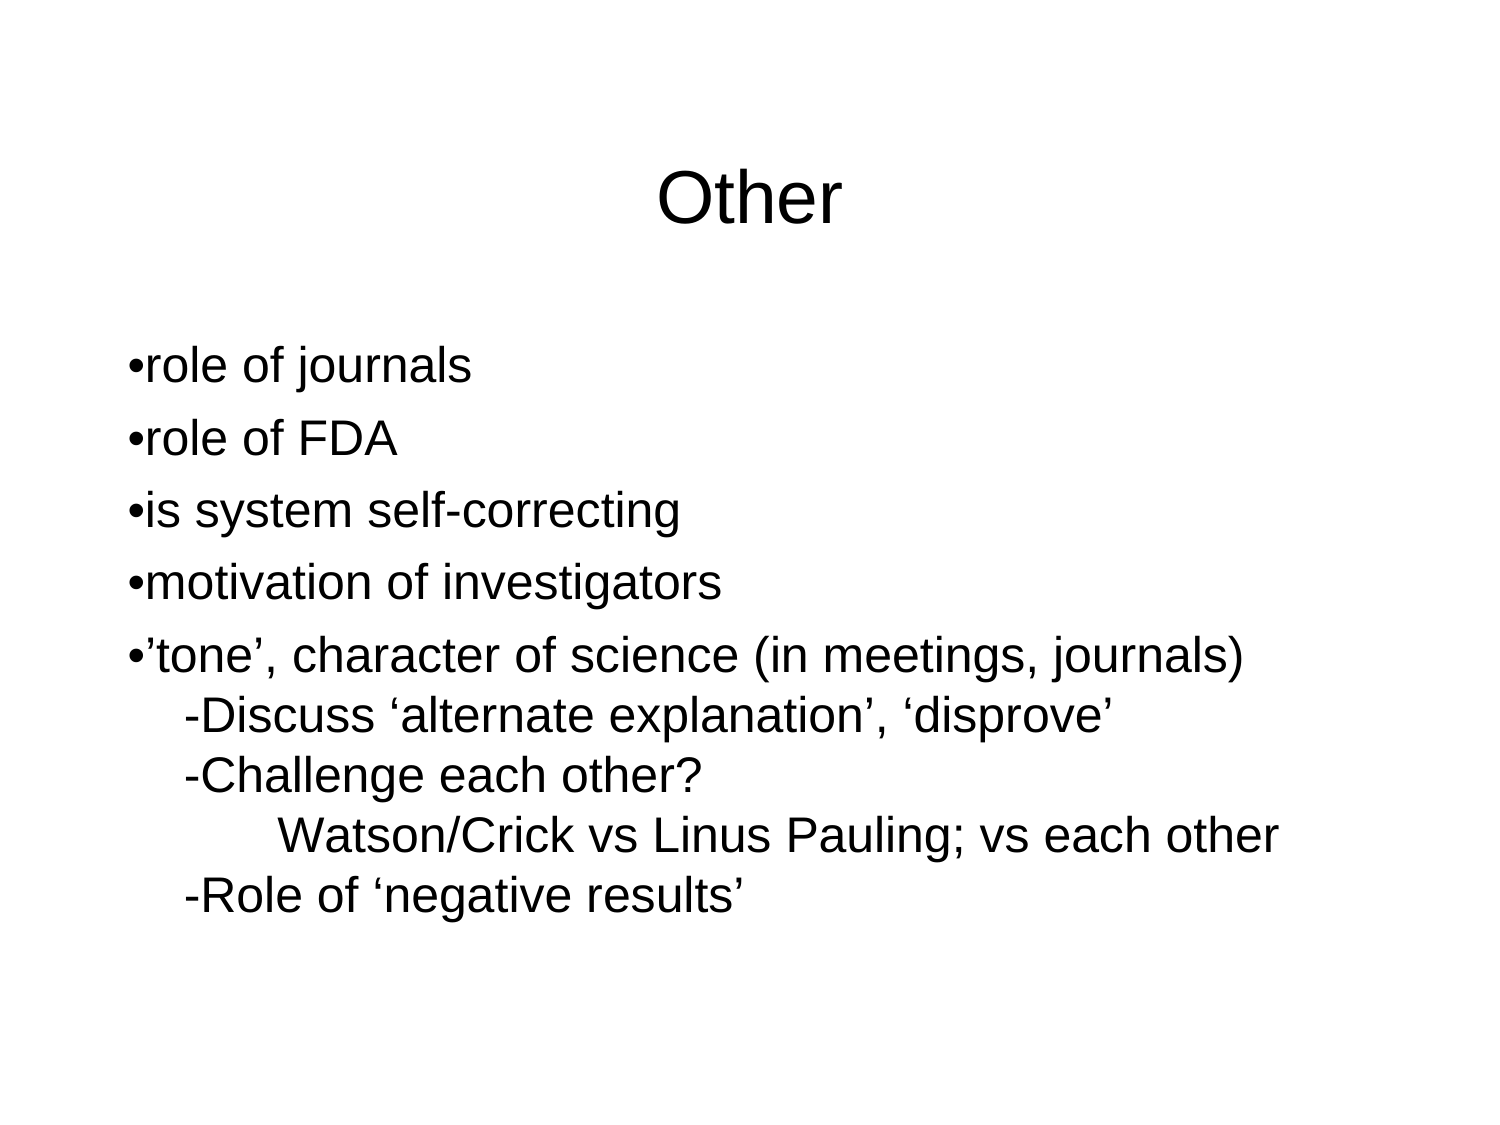

# Other
•role of journals
•role of FDA
•is system self-correcting
•motivation of investigators
•’tone’, character of science (in meetings, journals)
-Discuss ‘alternate explanation’, ‘disprove’
-Challenge each other?
	Watson/Crick vs Linus Pauling; vs each other
-Role of ‘negative results’